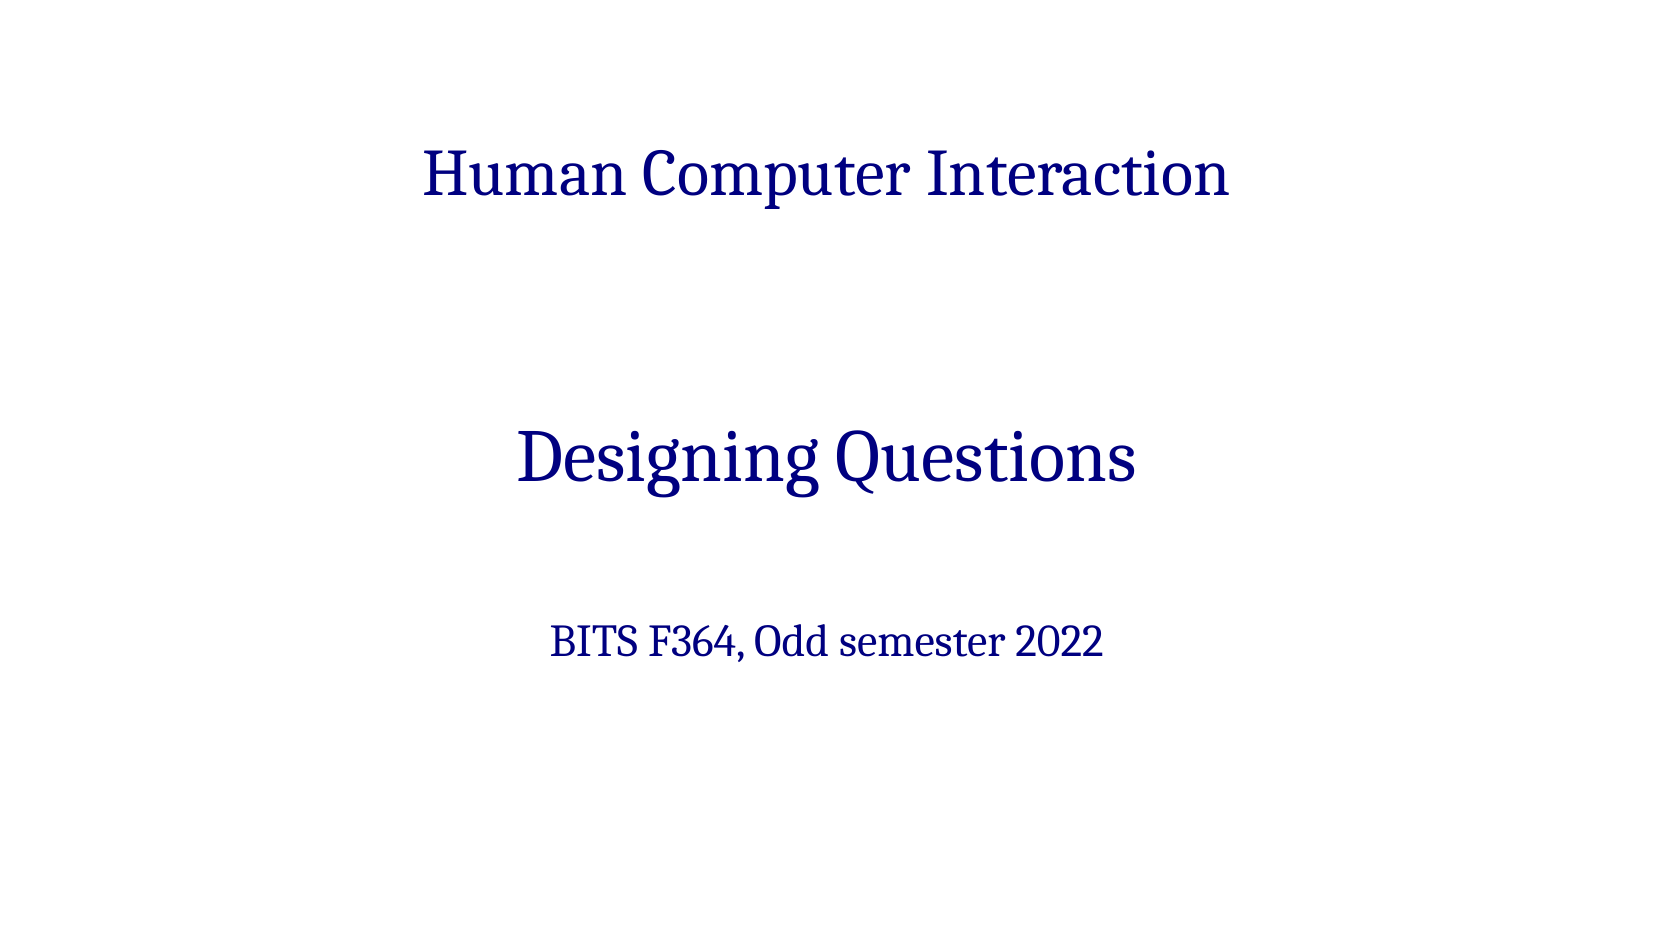

# Human Computer Interaction
Designing Questions
BITS F364, Odd semester 2022